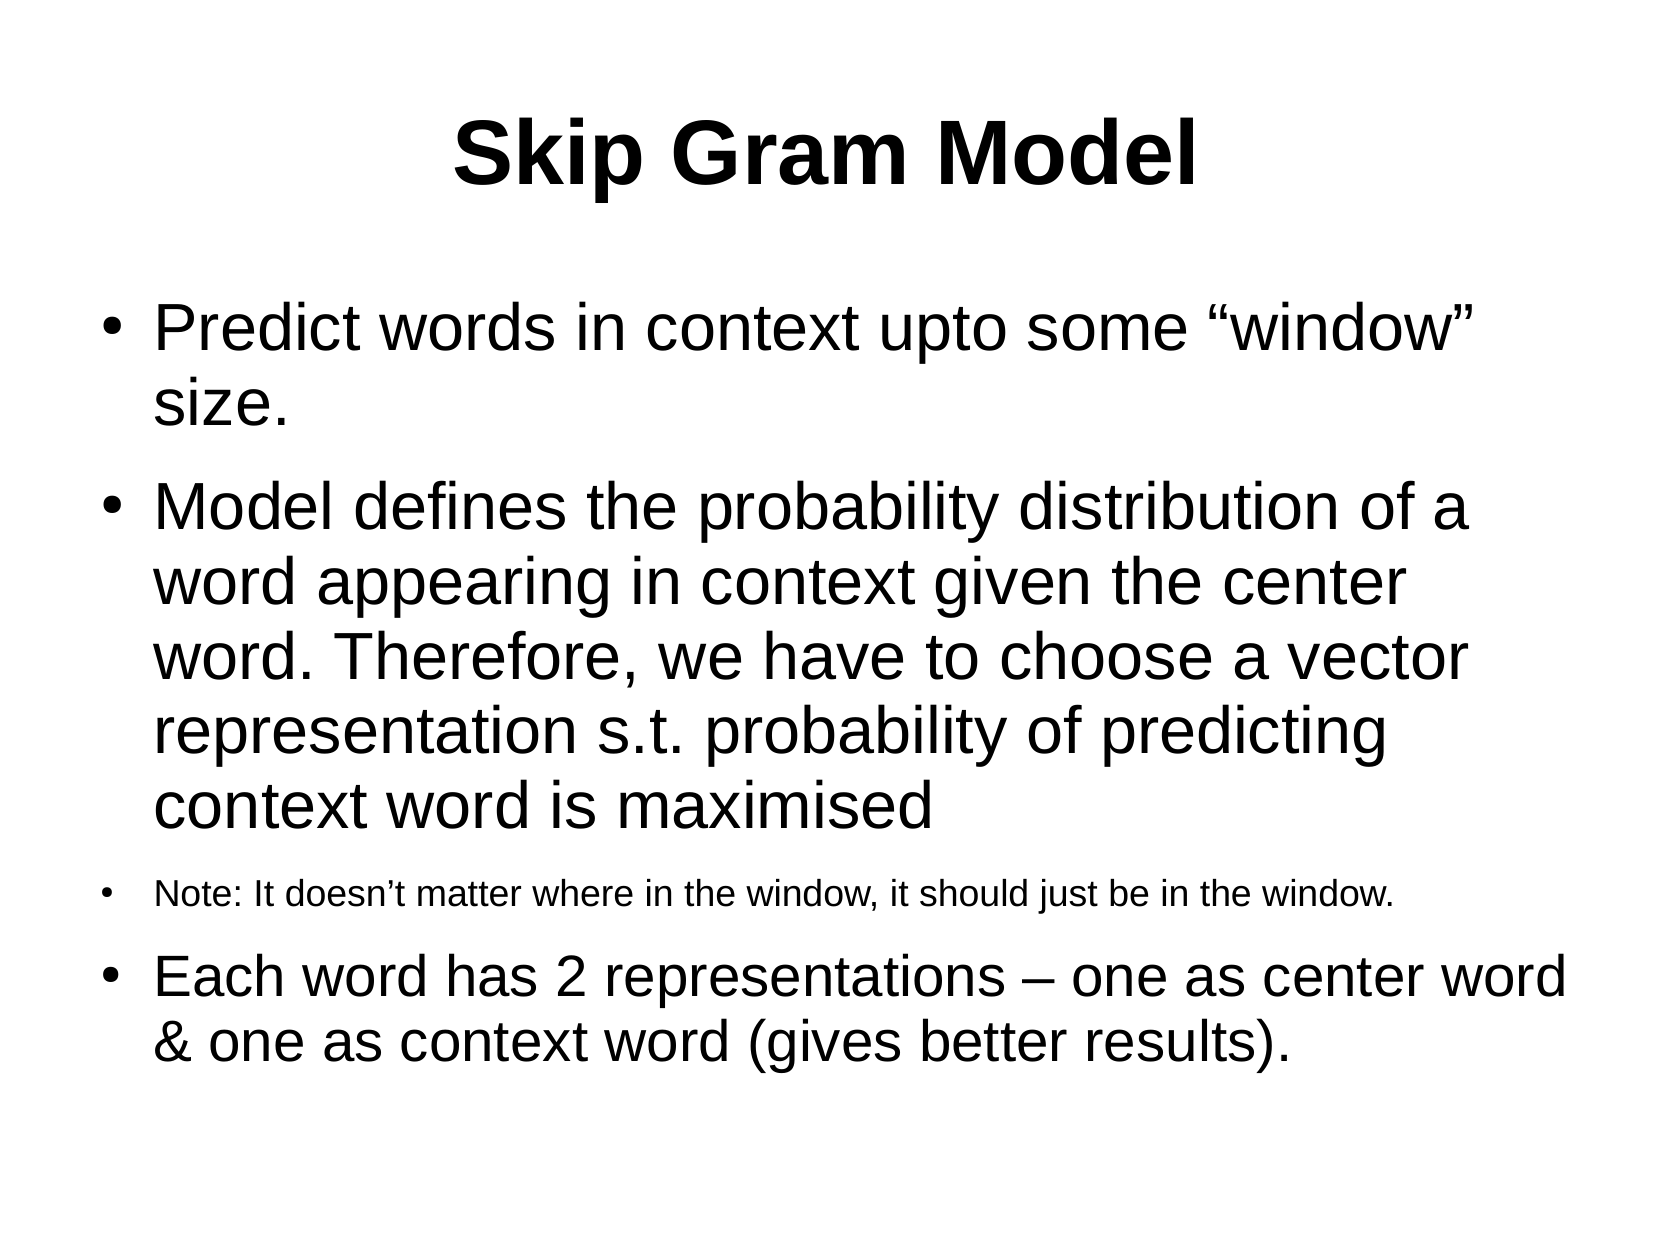

# Skip Gram Model
Predict words in context upto some “window” size.
Model defines the probability distribution of a word appearing in context given the center word. Therefore, we have to choose a vector representation s.t. probability of predicting context word is maximised
Note: It doesn’t matter where in the window, it should just be in the window.
Each word has 2 representations – one as center word & one as context word (gives better results).